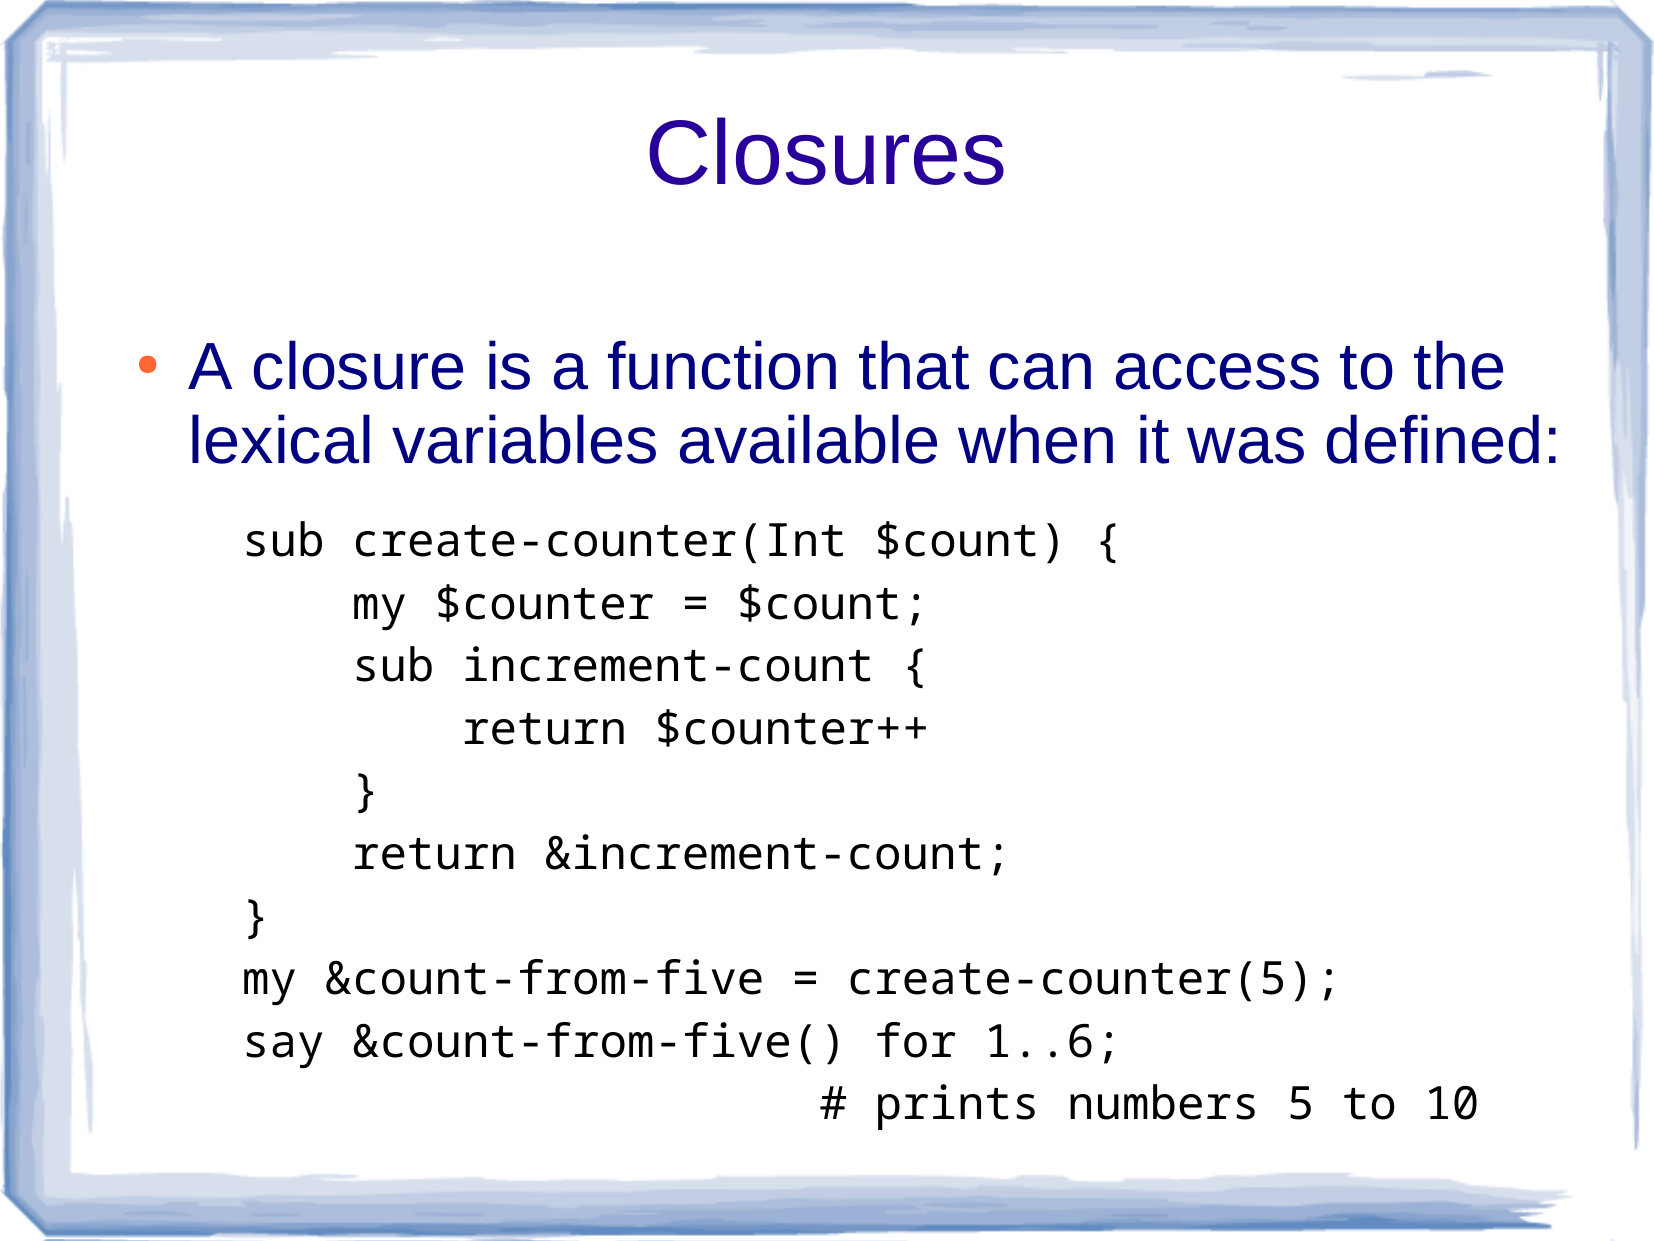

# Closures
A closure is a function that can access to the lexical variables available when it was defined:
sub create-counter(Int $count) {
 my $counter = $count;
 sub increment-count {
 return $counter++
 }
 return &increment-count;
}
my &count-from-five = create-counter(5);
say &count-from-five() for 1..6;
 # prints numbers 5 to 10